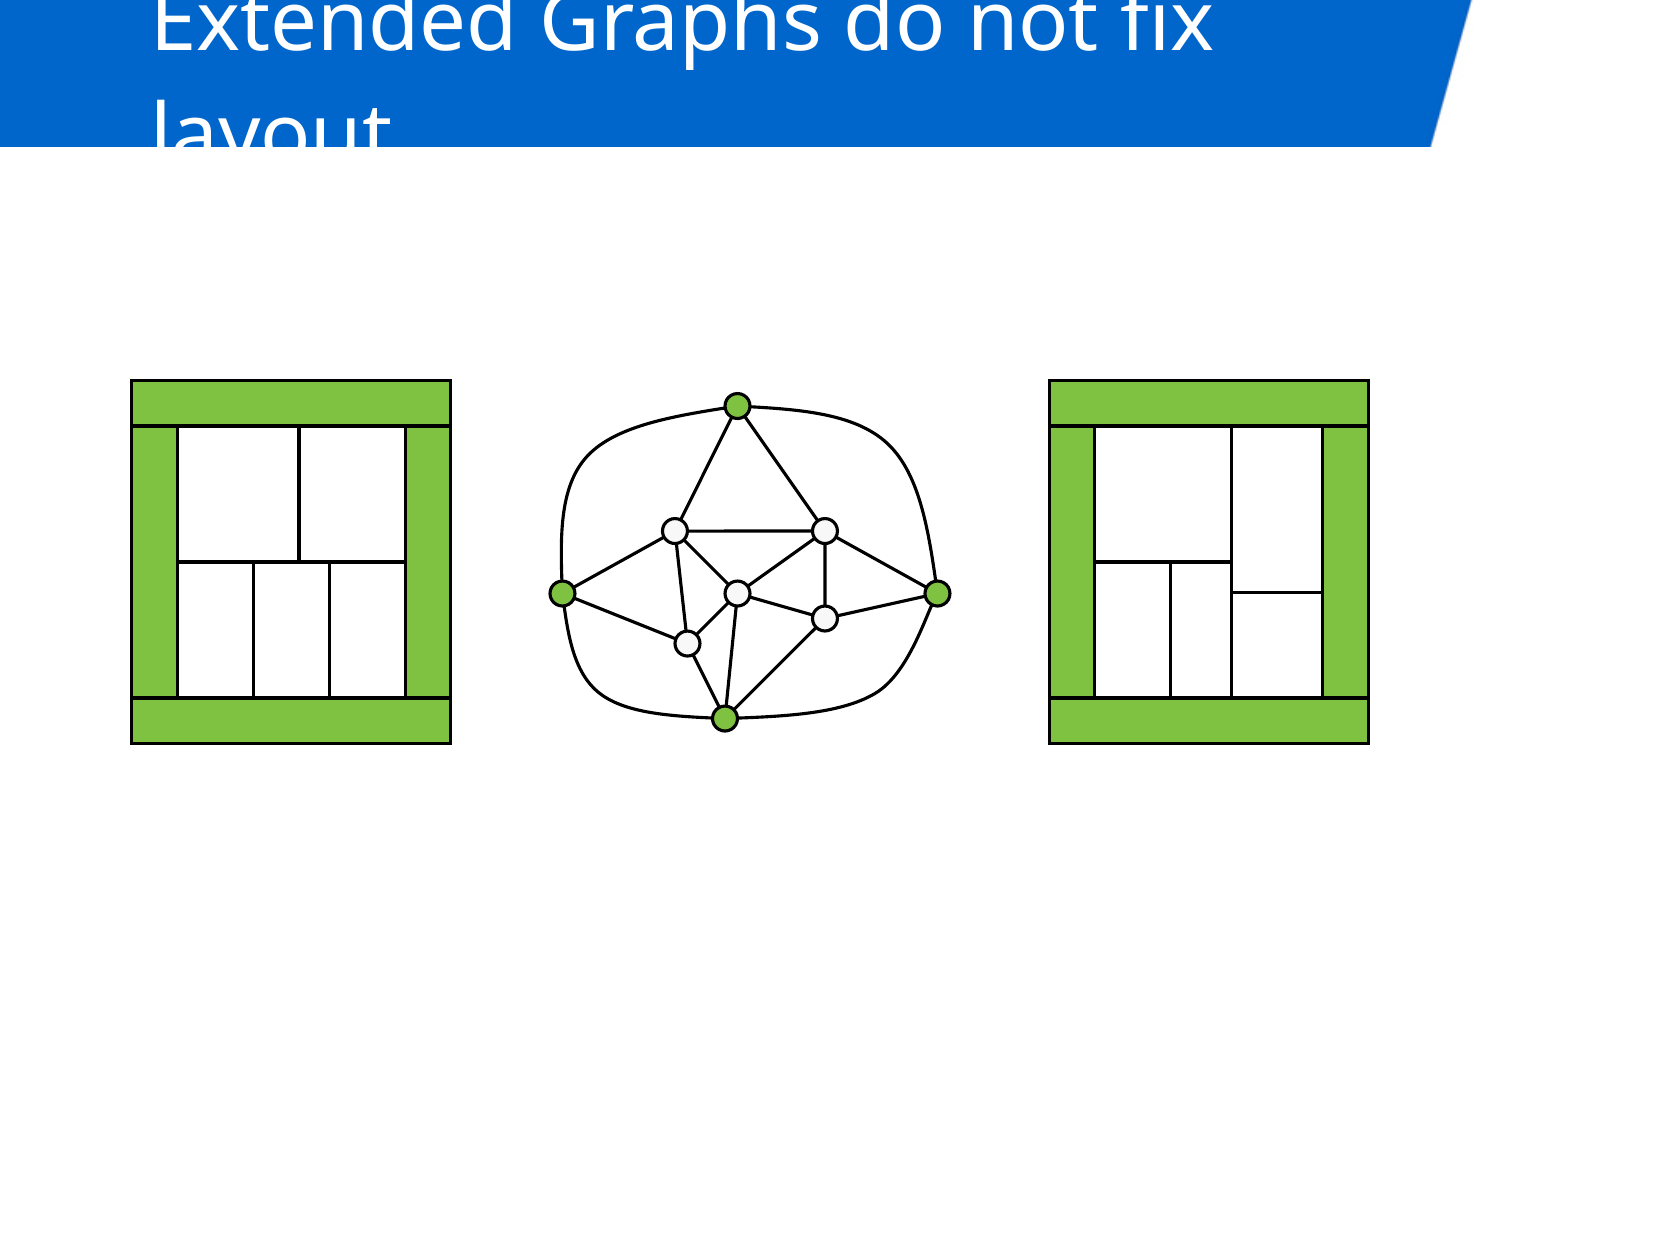

# Extended Graphs do not fix layout